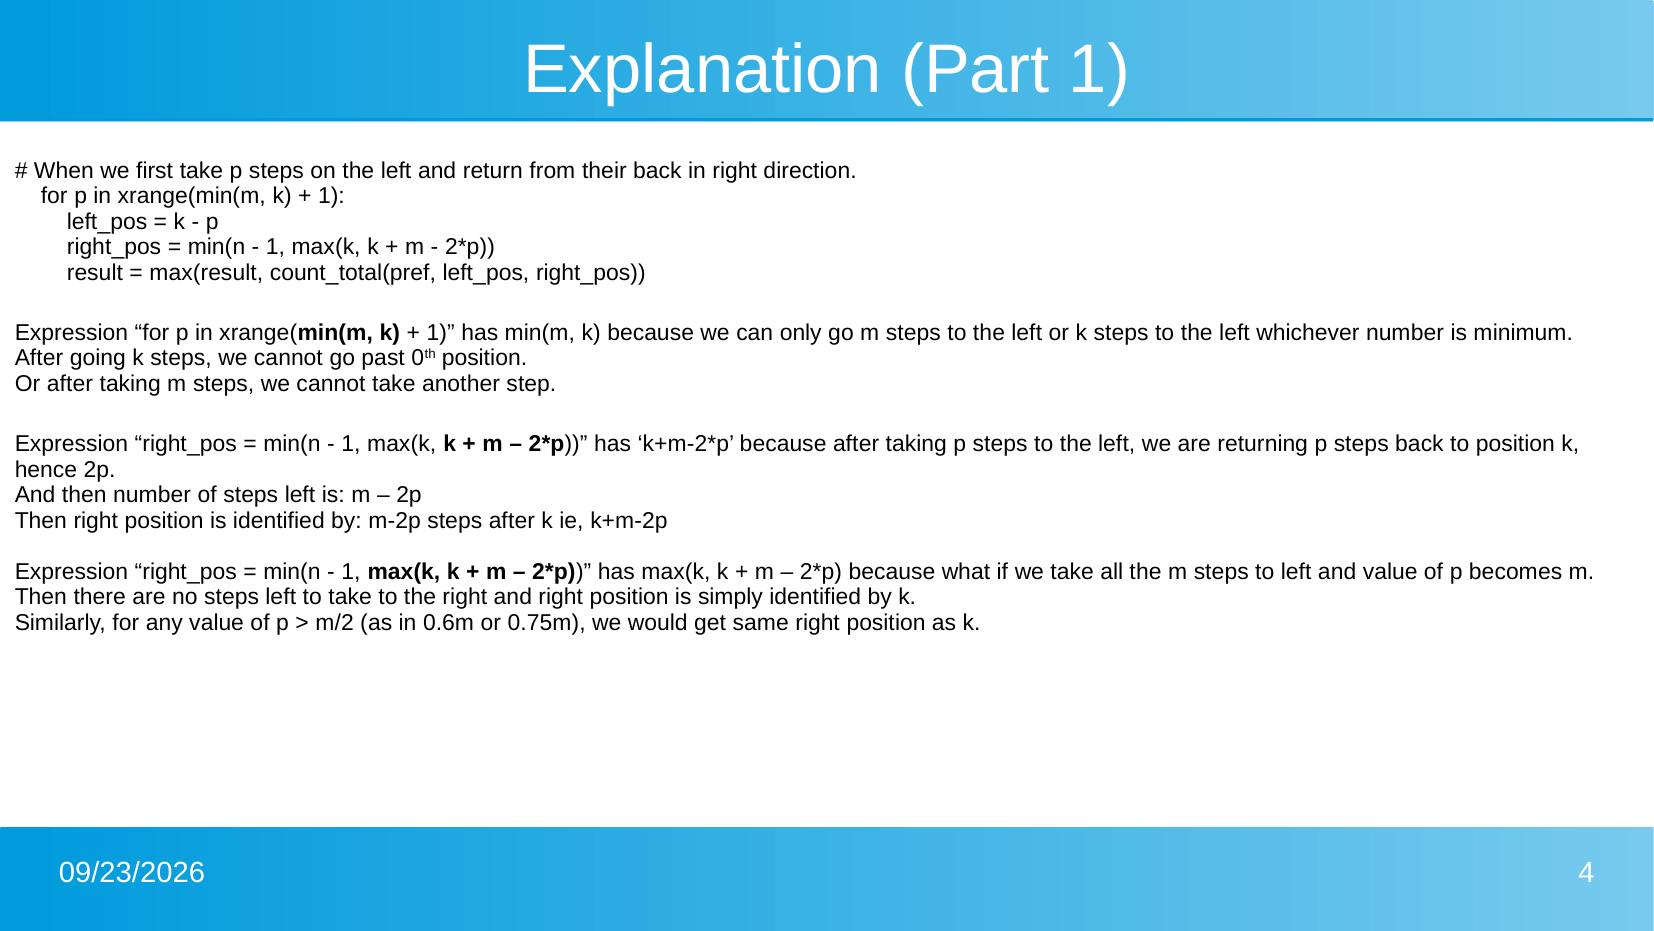

# Explanation (Part 1)
# When we first take p steps on the left and return from their back in right direction.
 for p in xrange(min(m, k) + 1):
 left_pos = k - p
 right_pos = min(n - 1, max(k, k + m - 2*p))
 result = max(result, count_total(pref, left_pos, right_pos))
Expression “for p in xrange(min(m, k) + 1)” has min(m, k) because we can only go m steps to the left or k steps to the left whichever number is minimum.
After going k steps, we cannot go past 0th position.
Or after taking m steps, we cannot take another step.
Expression “right_pos = min(n - 1, max(k, k + m – 2*p))” has ‘k+m-2*p’ because after taking p steps to the left, we are returning p steps back to position k, hence 2p.
And then number of steps left is: m – 2p
Then right position is identified by: m-2p steps after k ie, k+m-2p
Expression “right_pos = min(n - 1, max(k, k + m – 2*p))” has max(k, k + m – 2*p) because what if we take all the m steps to left and value of p becomes m.
Then there are no steps left to take to the right and right position is simply identified by k.
Similarly, for any value of p > m/2 (as in 0.6m or 0.75m), we would get same right position as k.
4